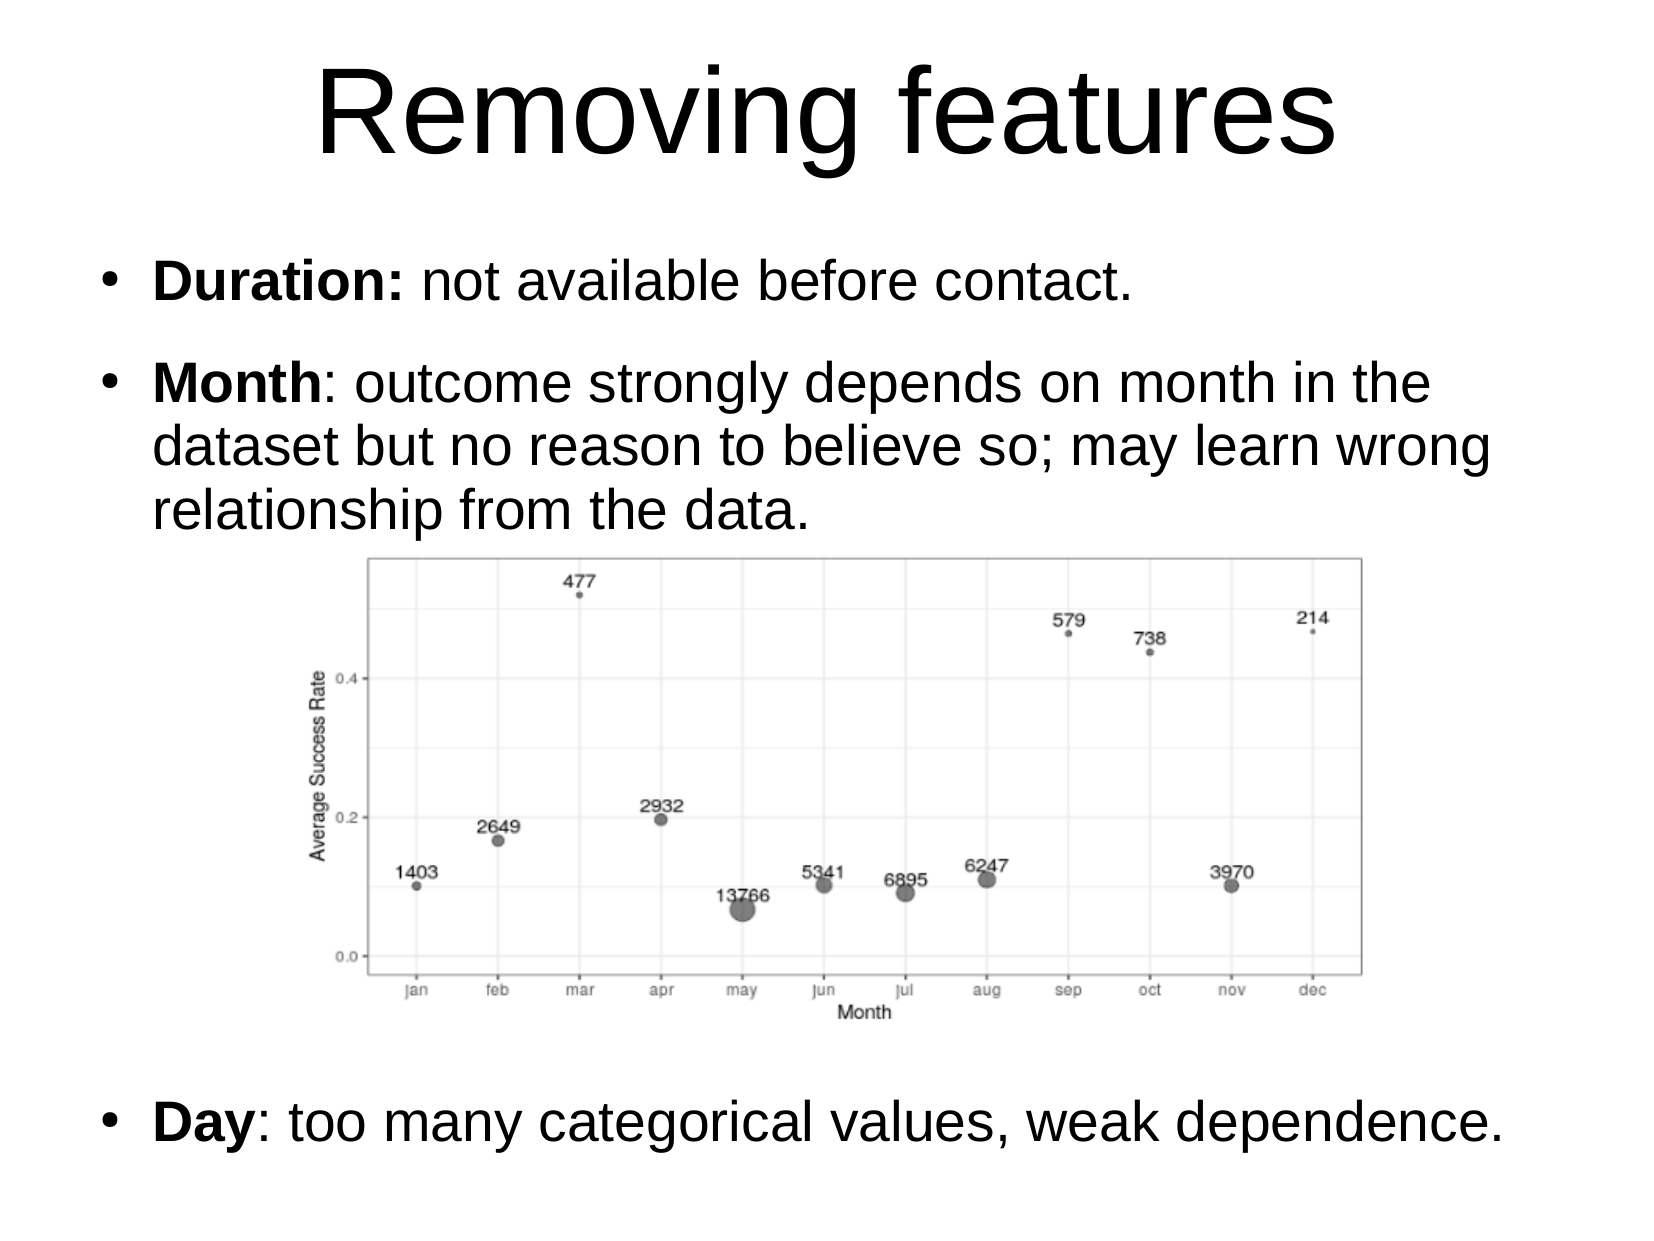

# Removing features
Duration: not available before contact.
Month: outcome strongly depends on month in the dataset but no reason to believe so; may learn wrong relationship from the data.
Day: too many categorical values, weak dependence.